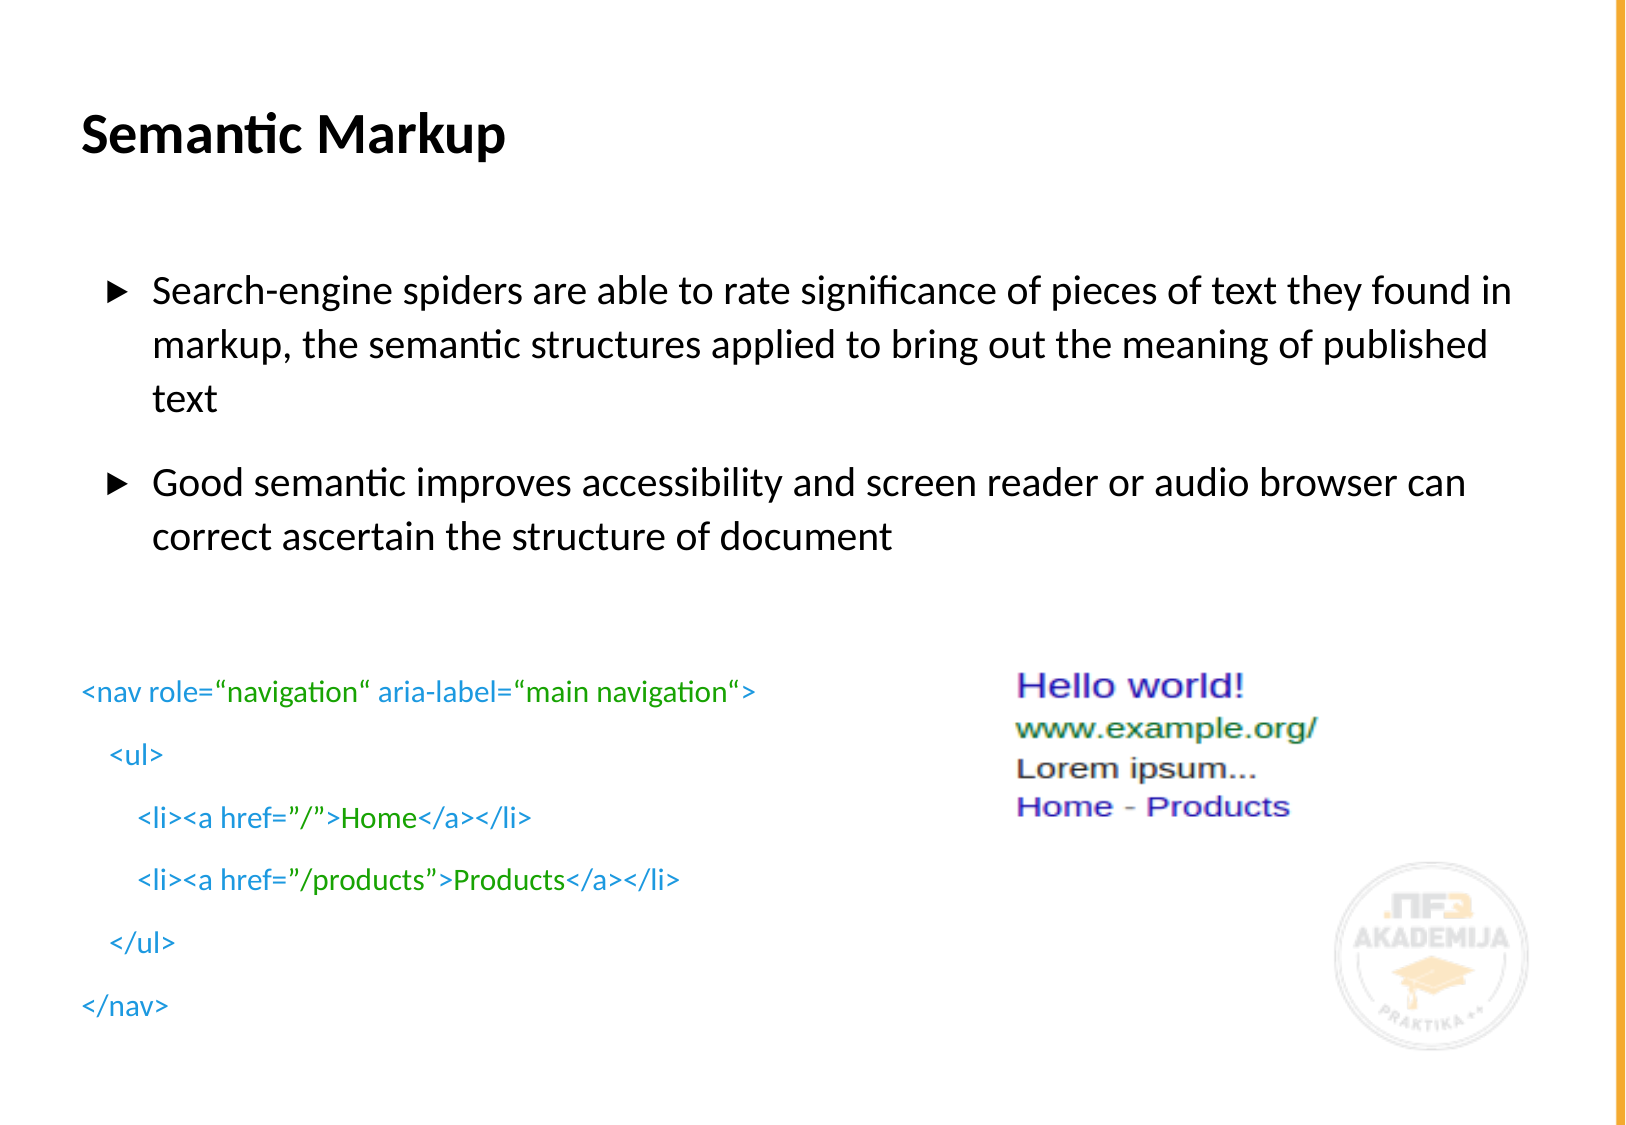

# Semantic Markup
Search-engine spiders are able to rate significance of pieces of text they found in markup, the semantic structures applied to bring out the meaning of published text
Good semantic improves accessibility and screen reader or audio browser can correct ascertain the structure of document
<nav role=“navigation“ aria-label=“main navigation“>
 <ul>
 <li><a href=”/”>Home</a></li>
 <li><a href=”/products”>Products</a></li>
 </ul>
</nav>